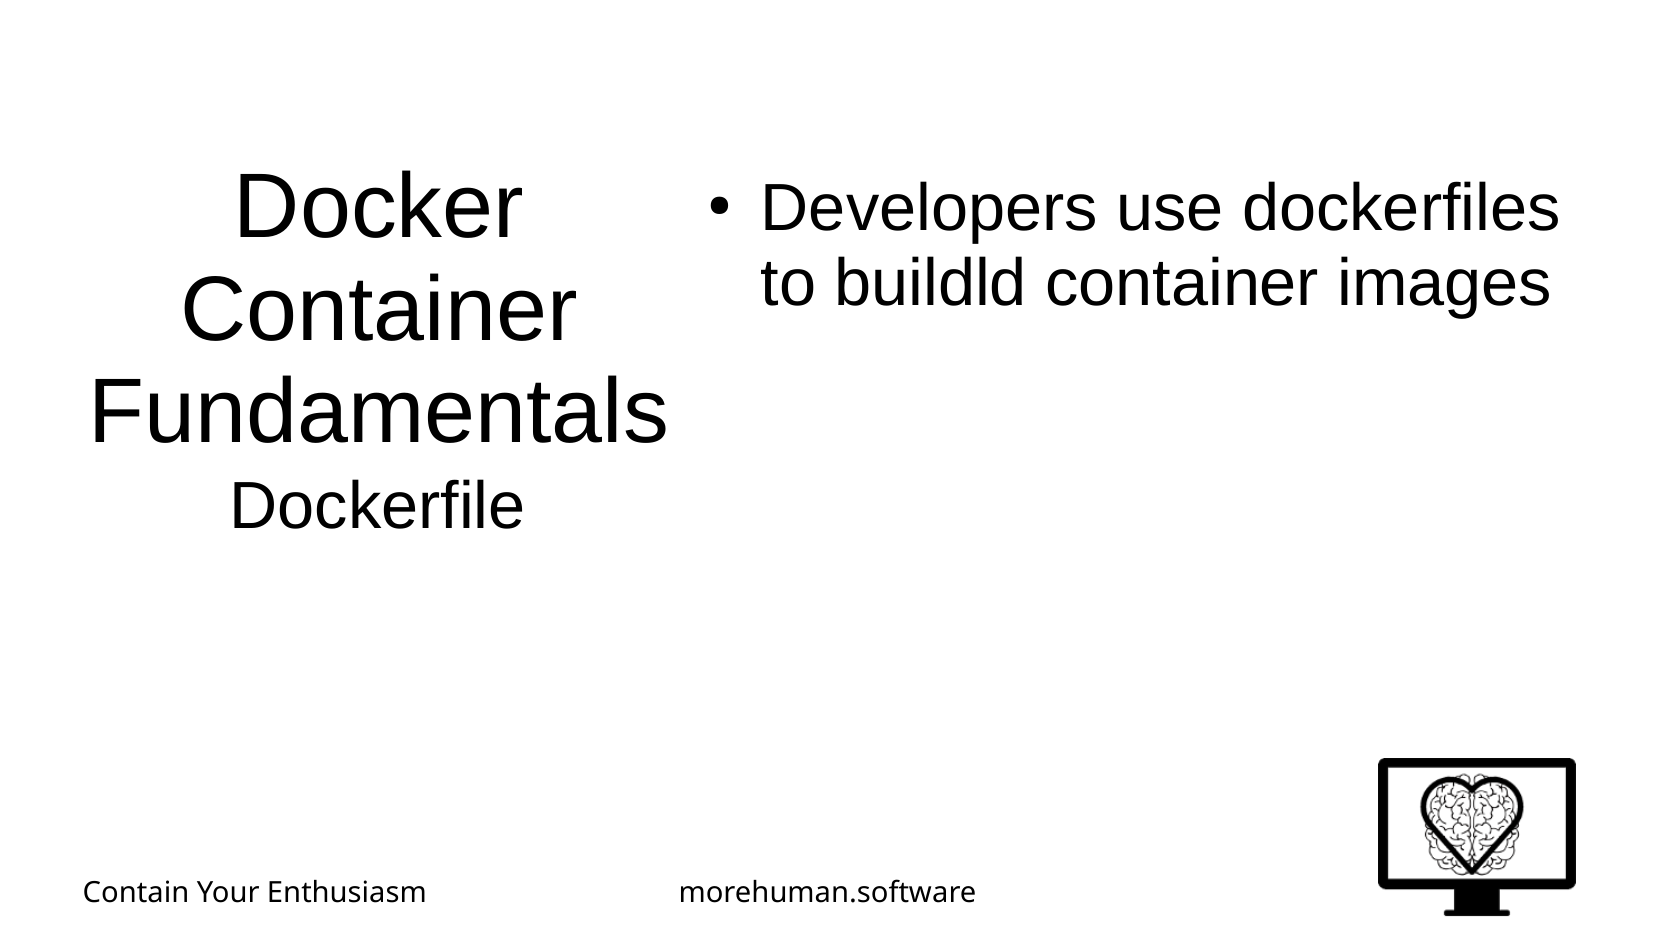

# Docker Container Fundamentals
Developers use dockerfiles to buildld container images
Dockerfile